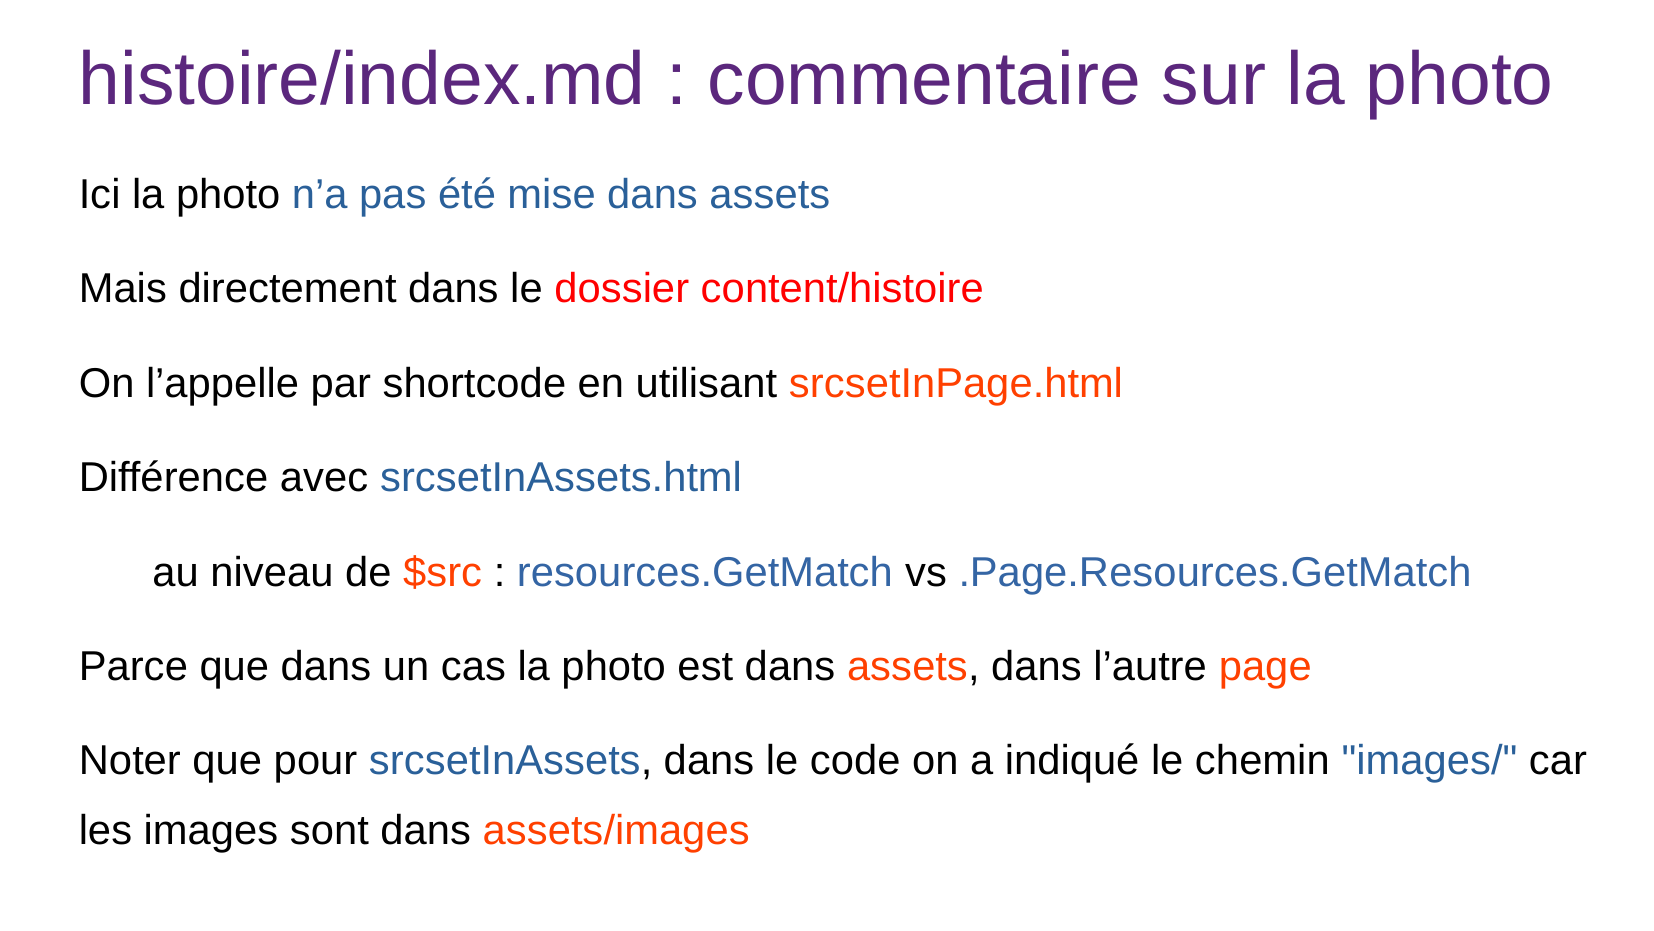

# histoire/index.md : commentaire sur la photo
Ici la photo n’a pas été mise dans assets
Mais directement dans le dossier content/histoire
On l’appelle par shortcode en utilisant srcsetInPage.html
Différence avec srcsetInAssets.html
	au niveau de $src : resources.GetMatch vs .Page.Resources.GetMatch
Parce que dans un cas la photo est dans assets, dans l’autre page
Noter que pour srcsetInAssets, dans le code on a indiqué le chemin "images/" car les images sont dans assets/images